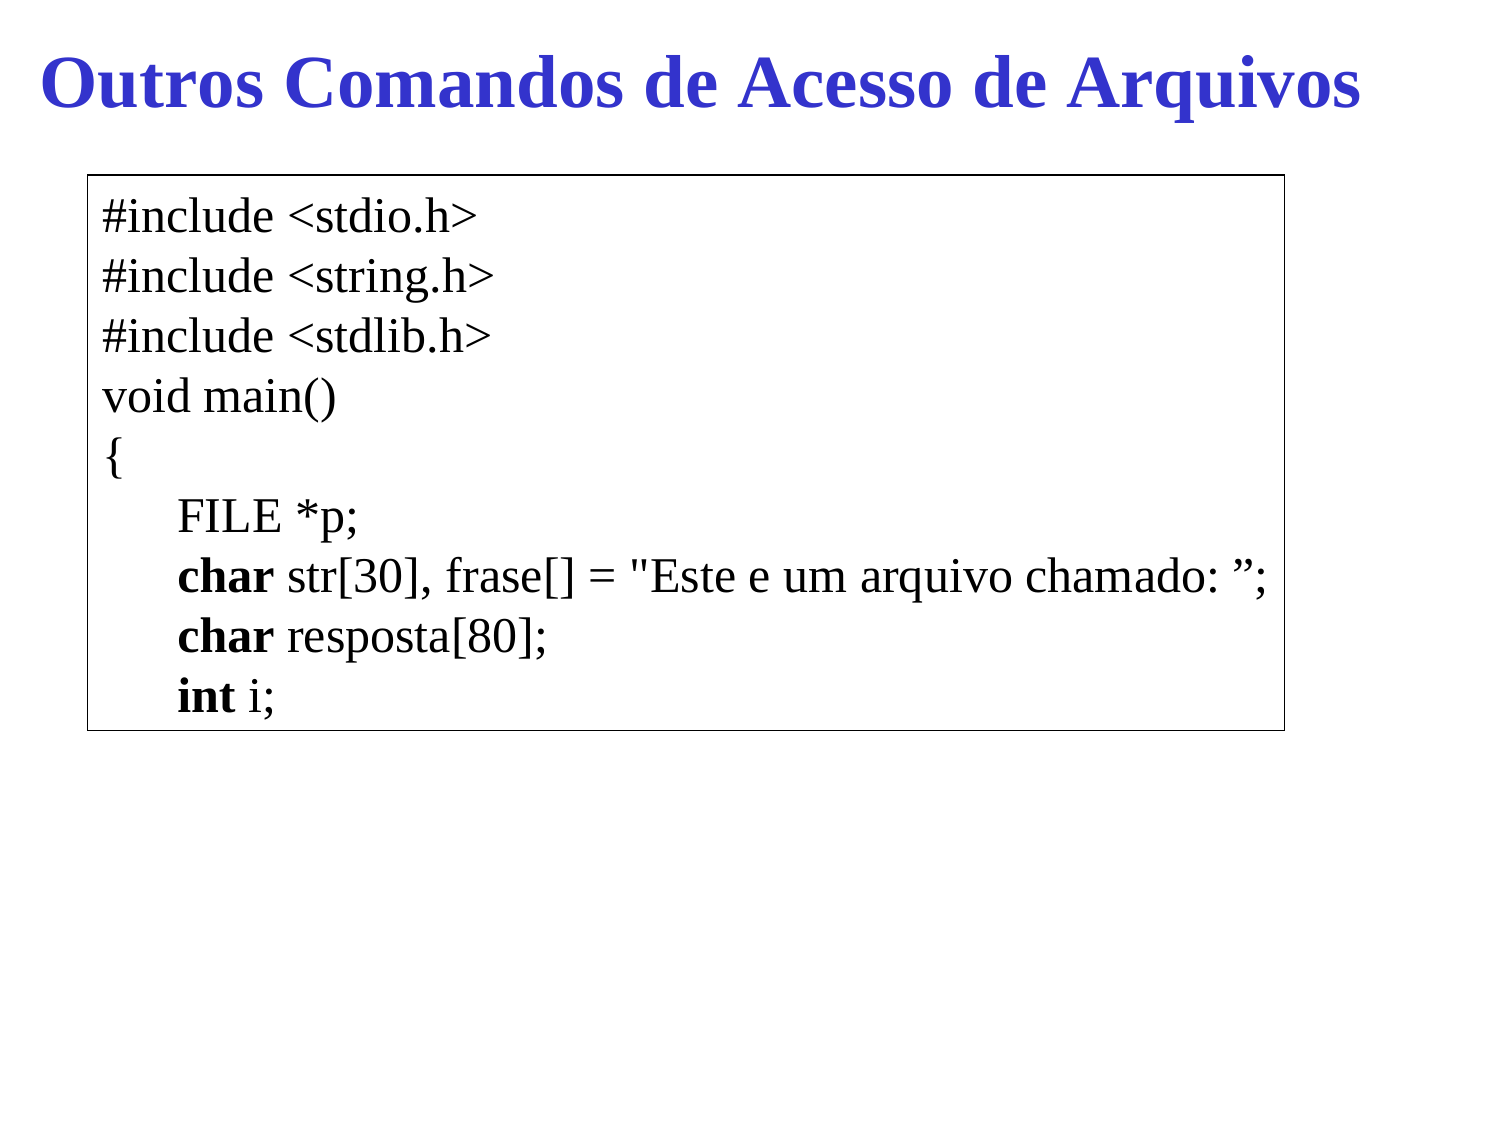

Outros Comandos de Acesso de Arquivos
#include <stdio.h>
#include <string.h>
#include <stdlib.h>
void main()
{
 FILE *p;
 char str[30], frase[] = "Este e um arquivo chamado: ”;
 char resposta[80];
 int i;